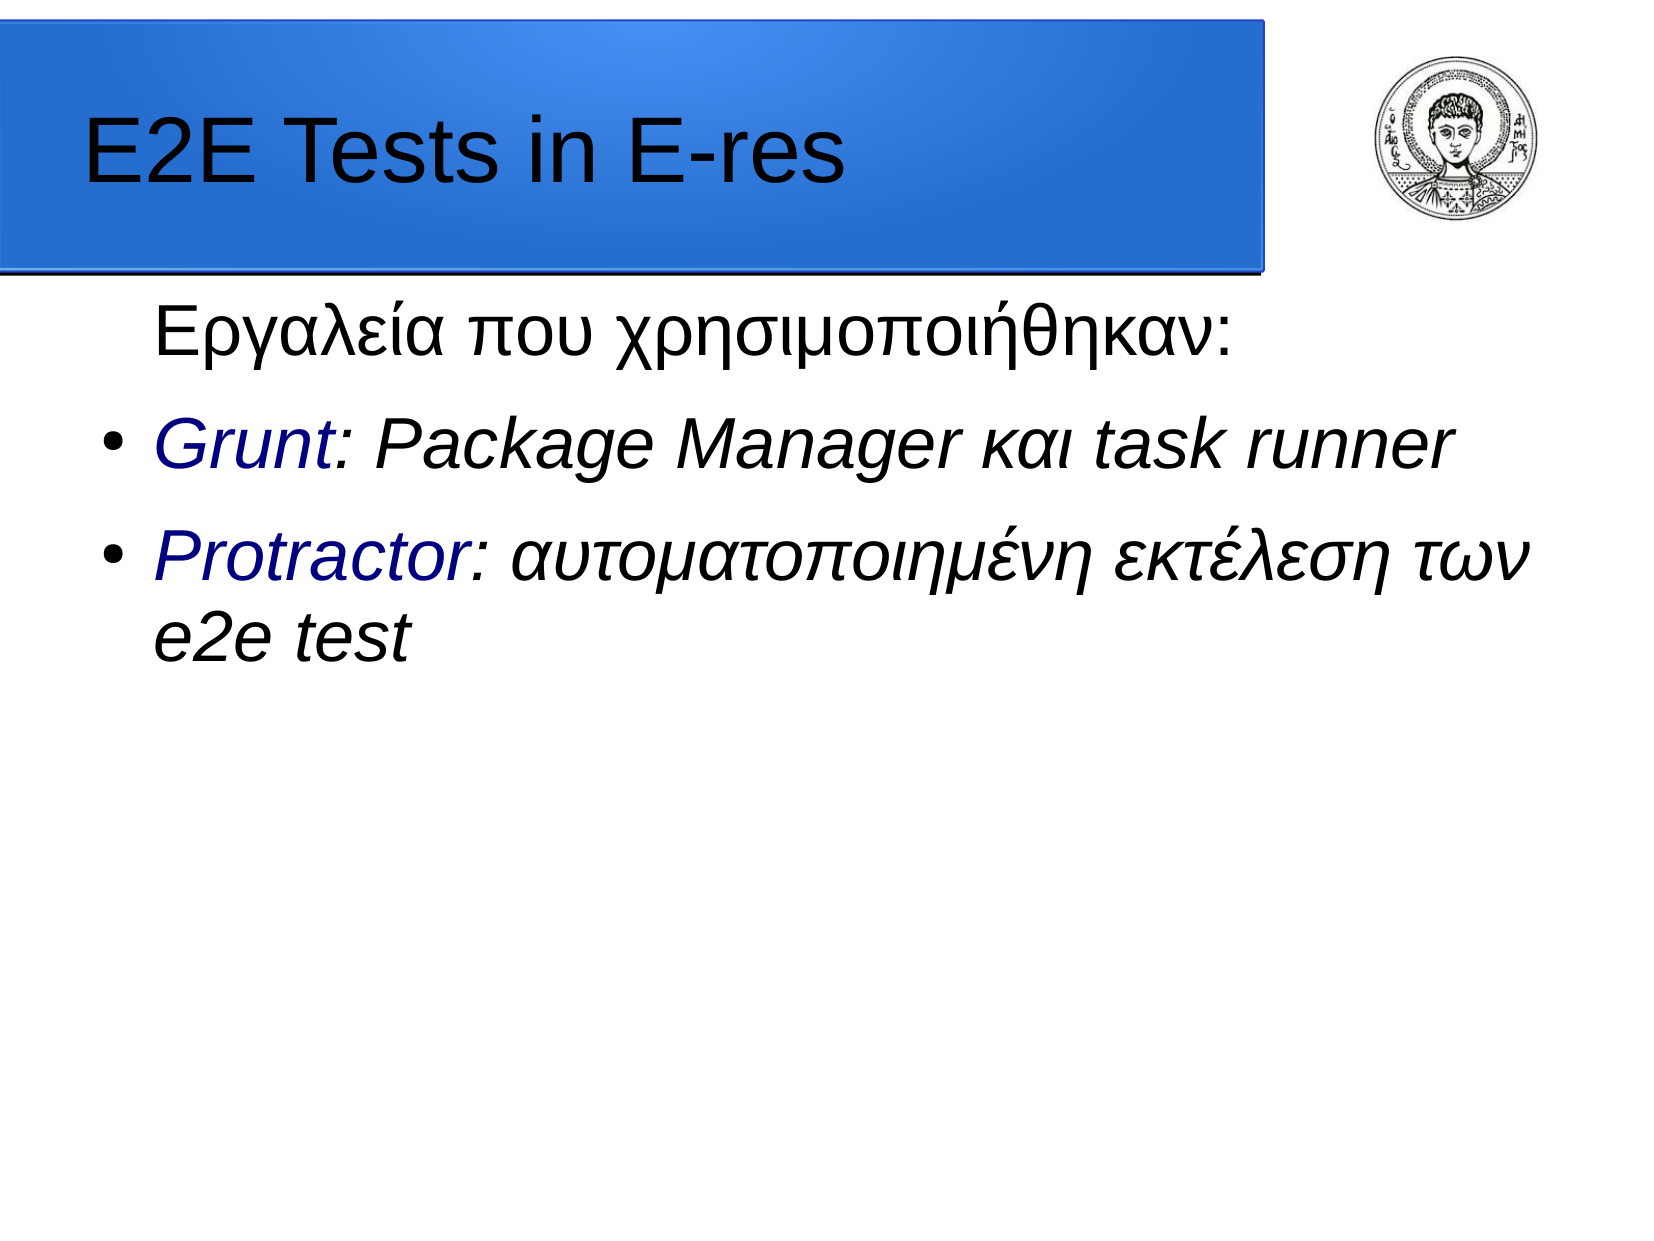

# E2E Tests in E-res
Εργαλεία που χρησιμοποιήθηκαν:
Grunt: Package Manager και task runner
Protractor: αυτοματοποιημένη εκτέλεση των e2e test